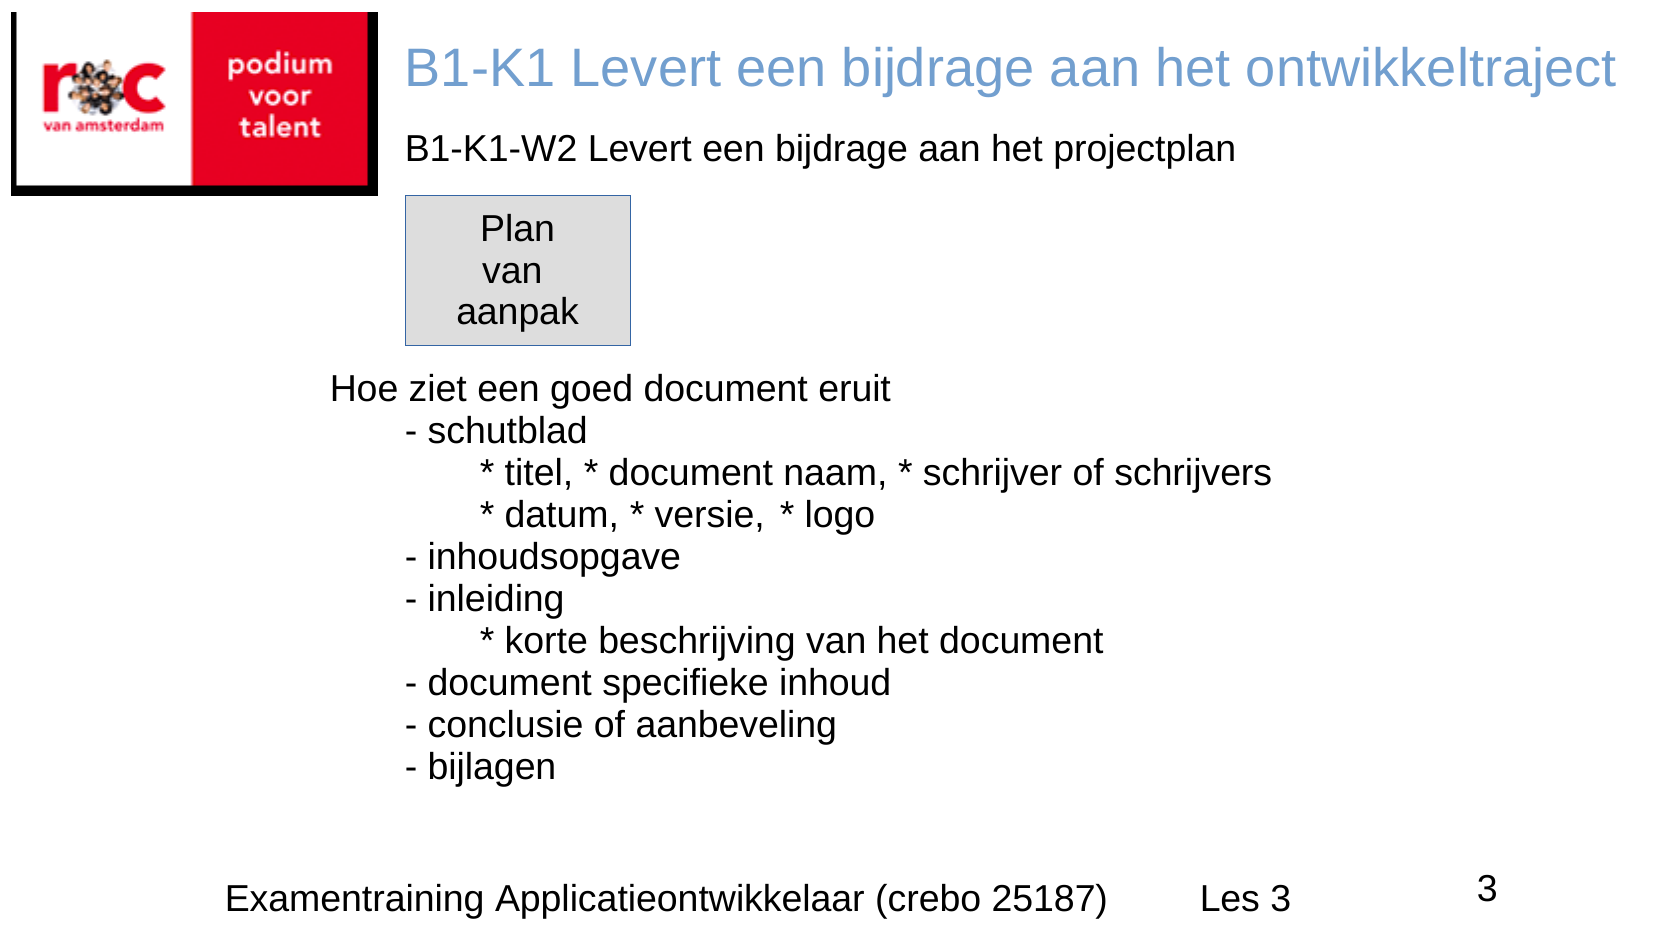

B1-K1 Levert een bijdrage aan het ontwikkeltraject
B1-K1-W2 Levert een bijdrage aan het projectplan
Plan
van
aanpak
Hoe ziet een goed document eruit
	- schutblad
 		* titel, * document naam, * schrijver of schrijvers
		* datum,	* versie,	* logo
	- inhoudsopgave
	- inleiding
		* korte beschrijving van het document
	- document specifieke inhoud
	- conclusie of aanbeveling
	- bijlagen
Examentraining Applicatieontwikkelaar (crebo 25187)
Les 3